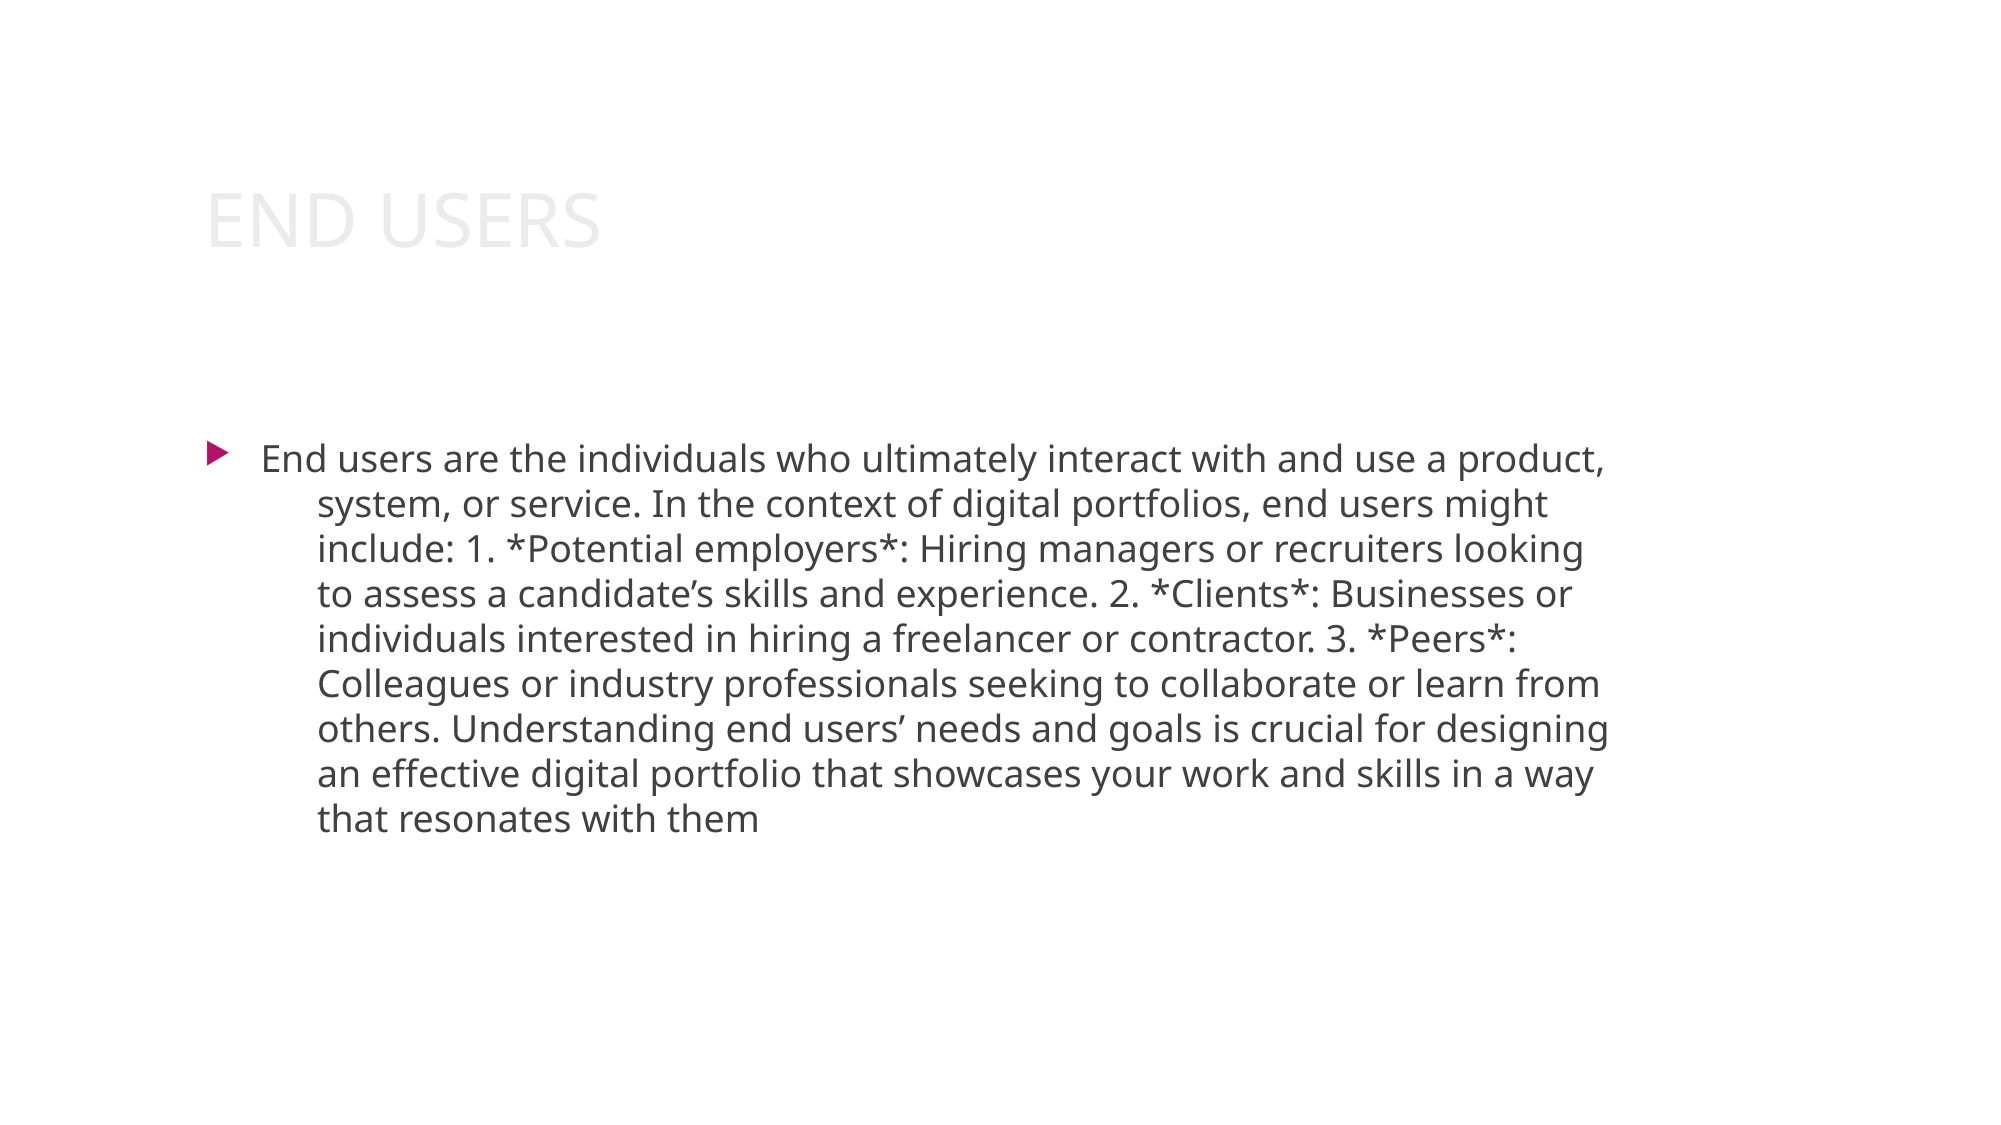

# END USERS
End users are the individuals who ultimately interact with and use a product, system, or service. In the context of digital portfolios, end users might include: 1. *Potential employers*: Hiring managers or recruiters looking to assess a candidate’s skills and experience. 2. *Clients*: Businesses or individuals interested in hiring a freelancer or contractor. 3. *Peers*: Colleagues or industry professionals seeking to collaborate or learn from others. Understanding end users’ needs and goals is crucial for designing an effective digital portfolio that showcases your work and skills in a way that resonates with them